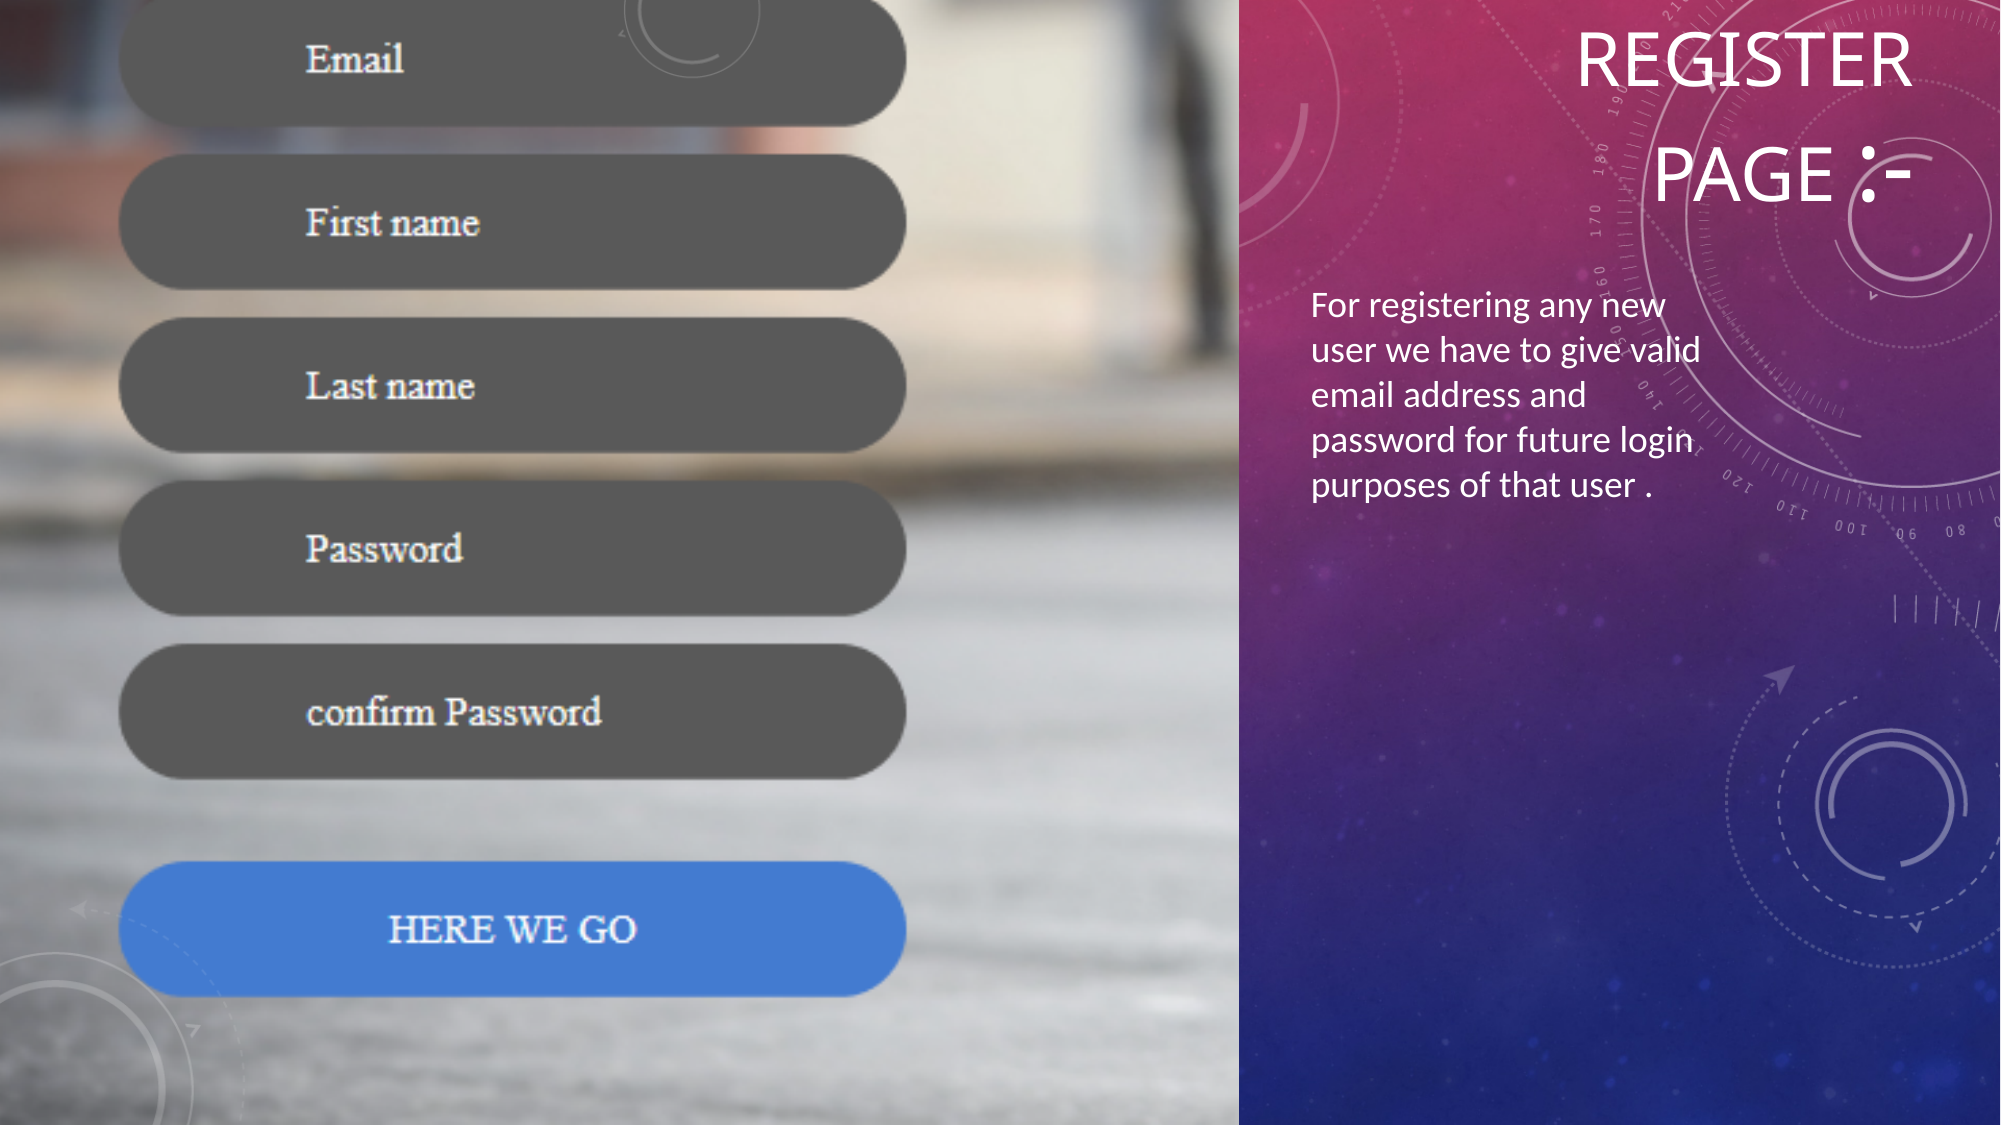

# Register page :-
For registering any new user we have to give valid email address and password for future login purposes of that user .